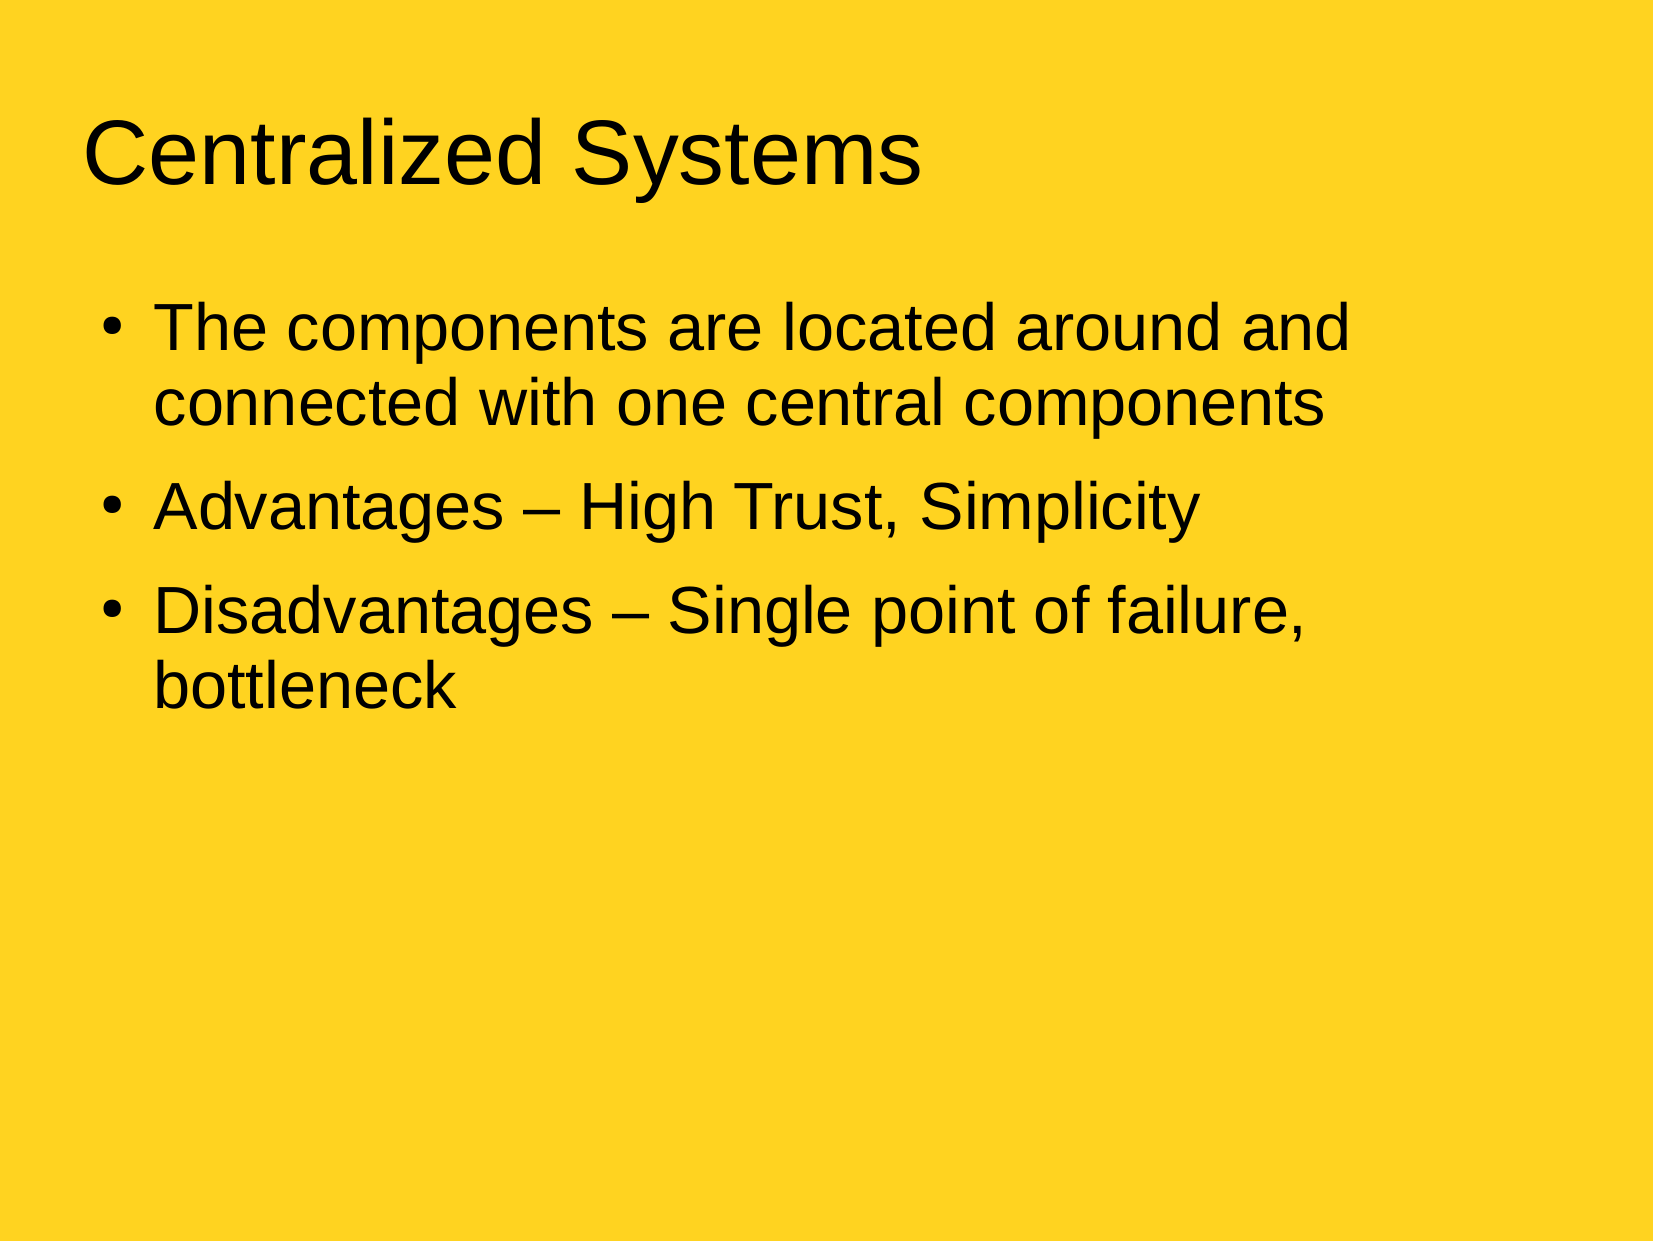

# Centralized Systems
The components are located around and connected with one central components
Advantages – High Trust, Simplicity
Disadvantages – Single point of failure, bottleneck